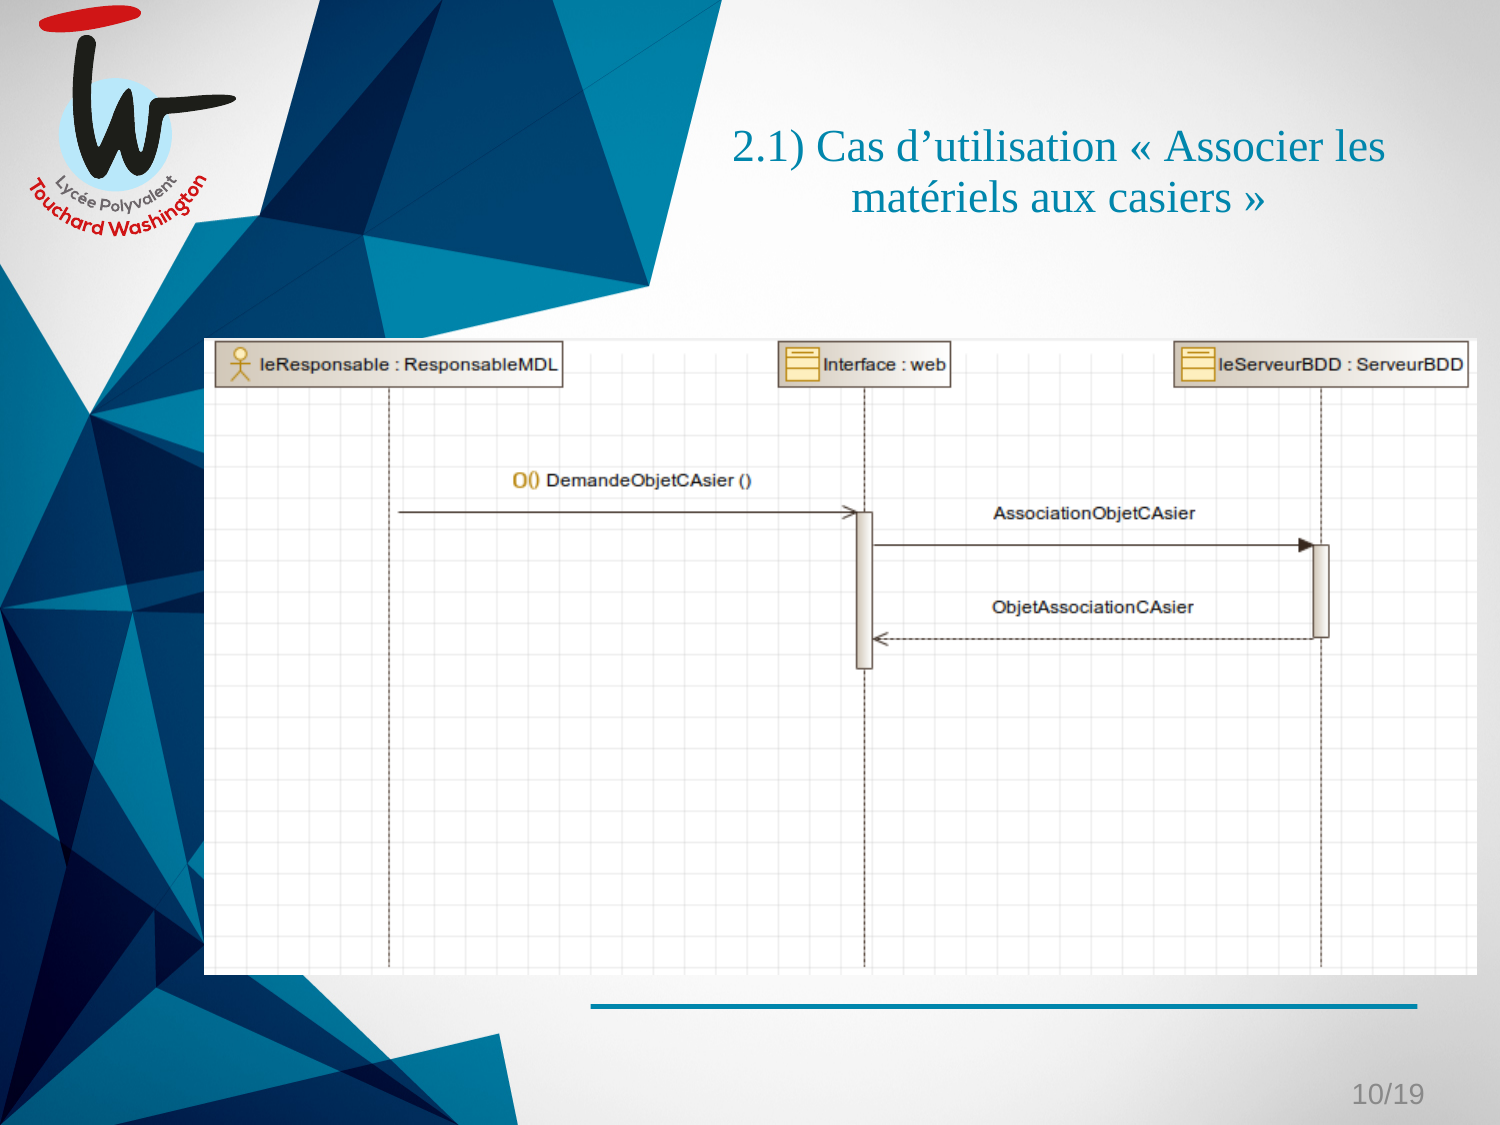

# 2.1) Cas d’utilisation « Associer les matériels aux casiers »
10